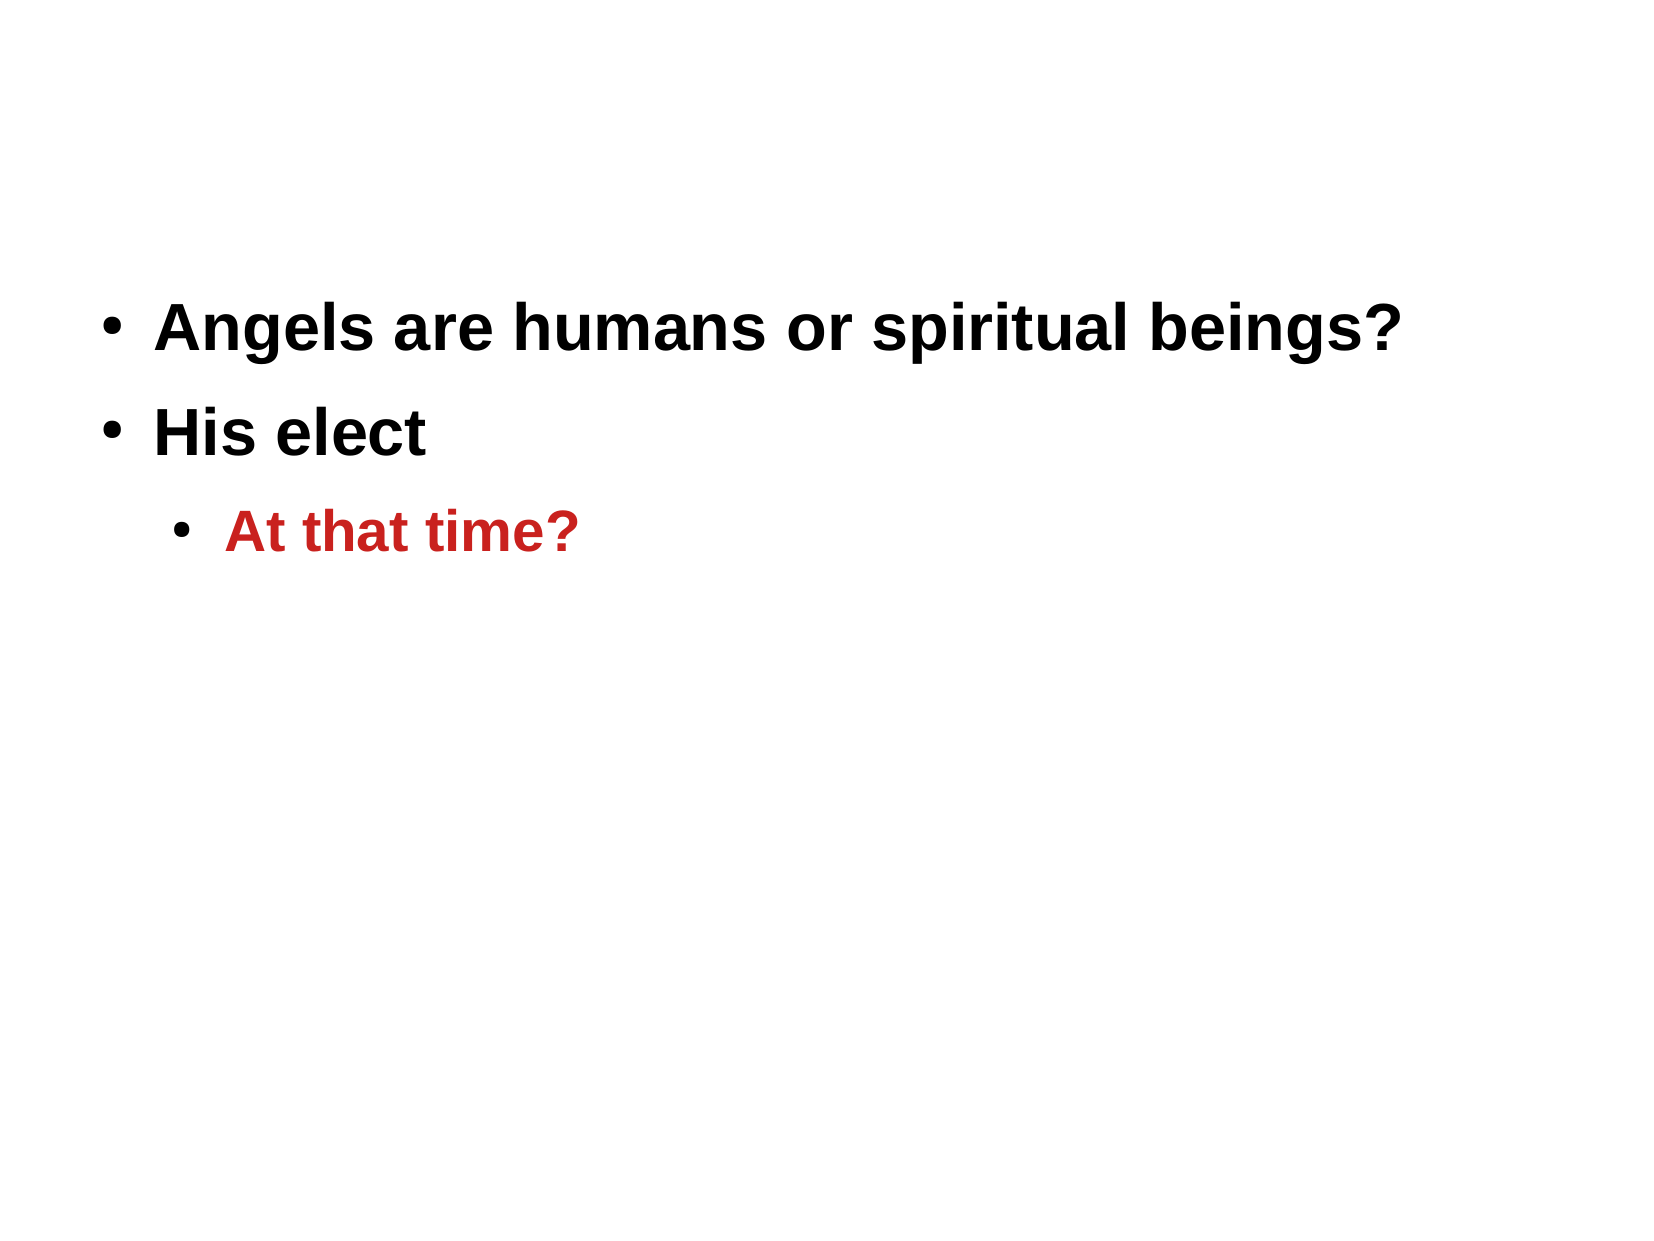

#
Angels are humans or spiritual beings?
His elect
At that time?